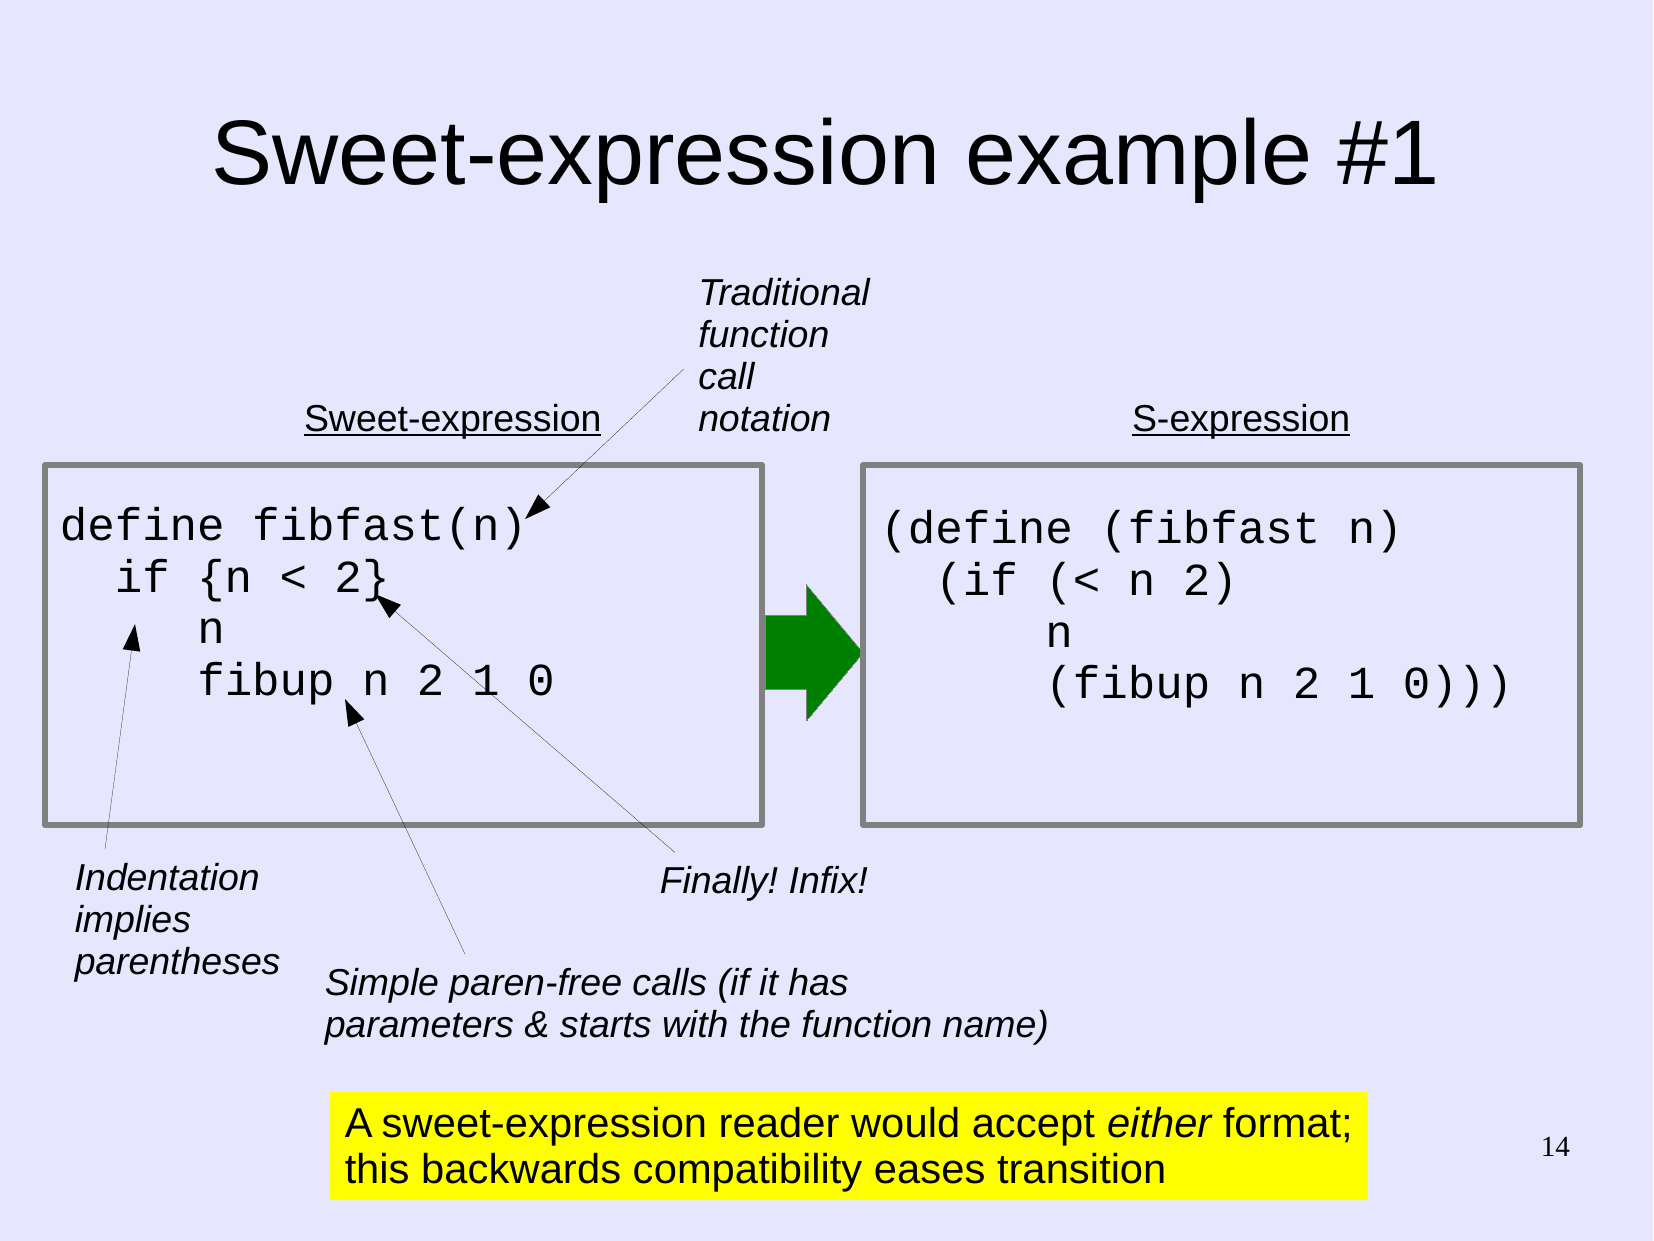

# Sweet-expression example #1
Traditional
function
call
notation
Indentation
implies
parentheses
Finally! Infix!
Simple paren-free calls (if it has
parameters & starts with the function name)
Sweet-expression
S-expression
(define (fibfast n)
 (if (< n 2)
 n
 (fibup n 2 1 0)))
define fibfast(n)
 if {n < 2}
 n
 fibup n 2 1 0
A sweet-expression reader would accept either format;
this backwards compatibility eases transition
14